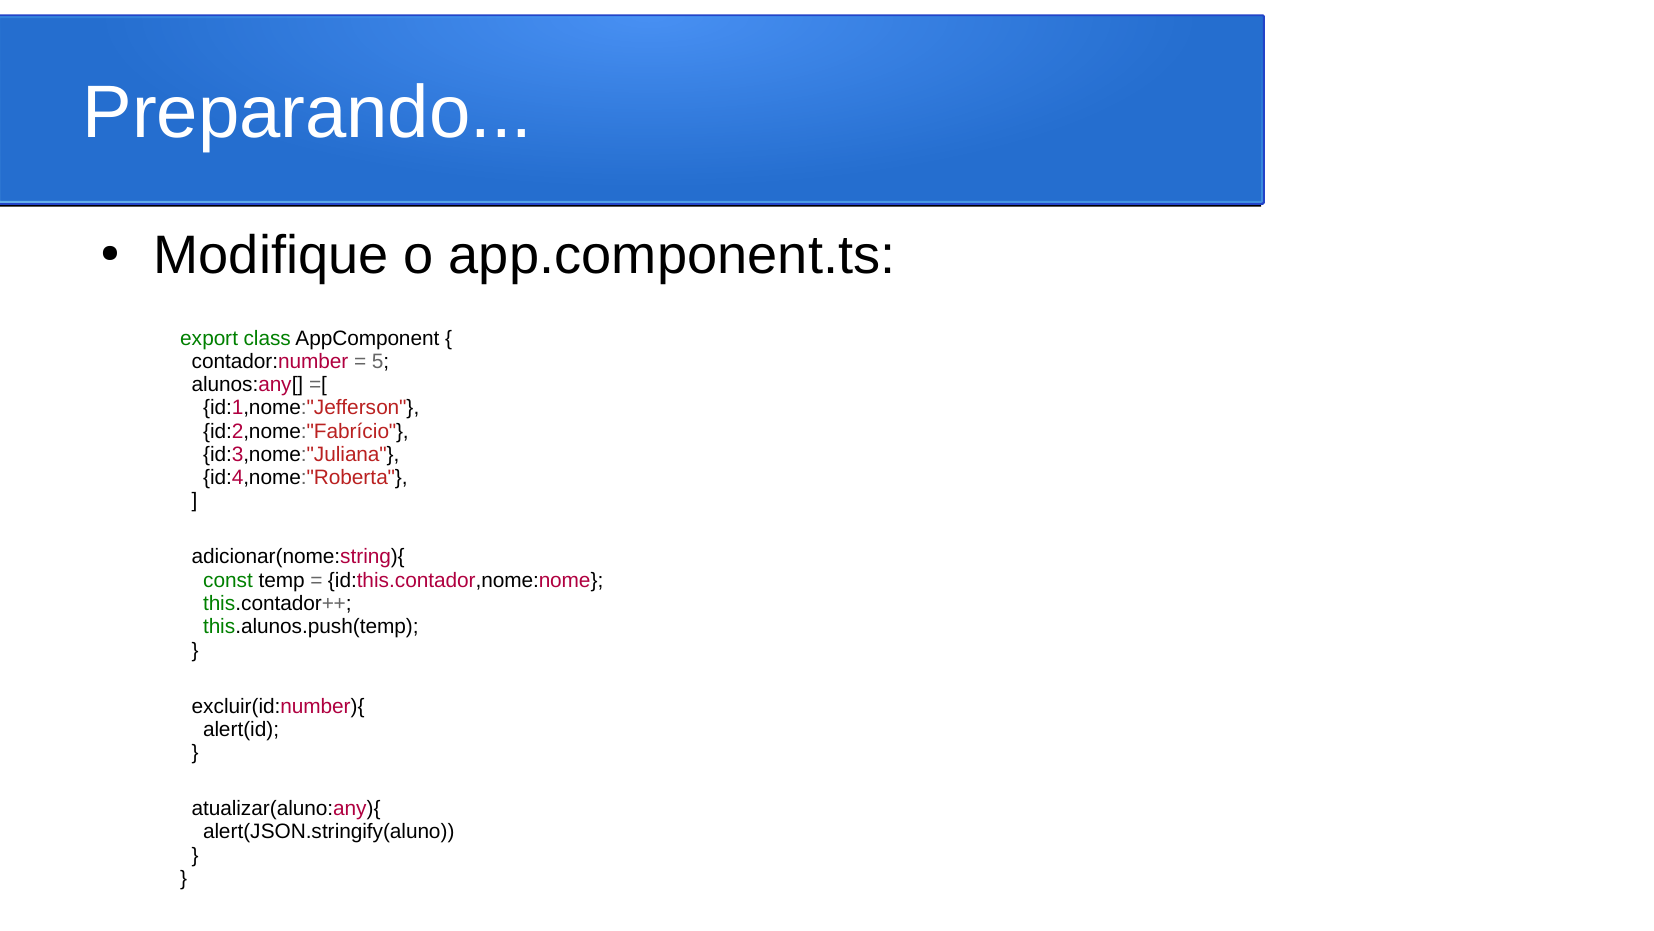

# Preparando...
Modifique o app.component.ts:
export class AppComponent {
 contador:number = 5;
 alunos:any[] =[
 {id:1,nome:"Jefferson"},
 {id:2,nome:"Fabrício"},
 {id:3,nome:"Juliana"},
 {id:4,nome:"Roberta"},
 ]
 adicionar(nome:string){
 const temp = {id:this.contador,nome:nome};
 this.contador++;
 this.alunos.push(temp);
 }
 excluir(id:number){
 alert(id);
 }
 atualizar(aluno:any){
 alert(JSON.stringify(aluno))
 }
}